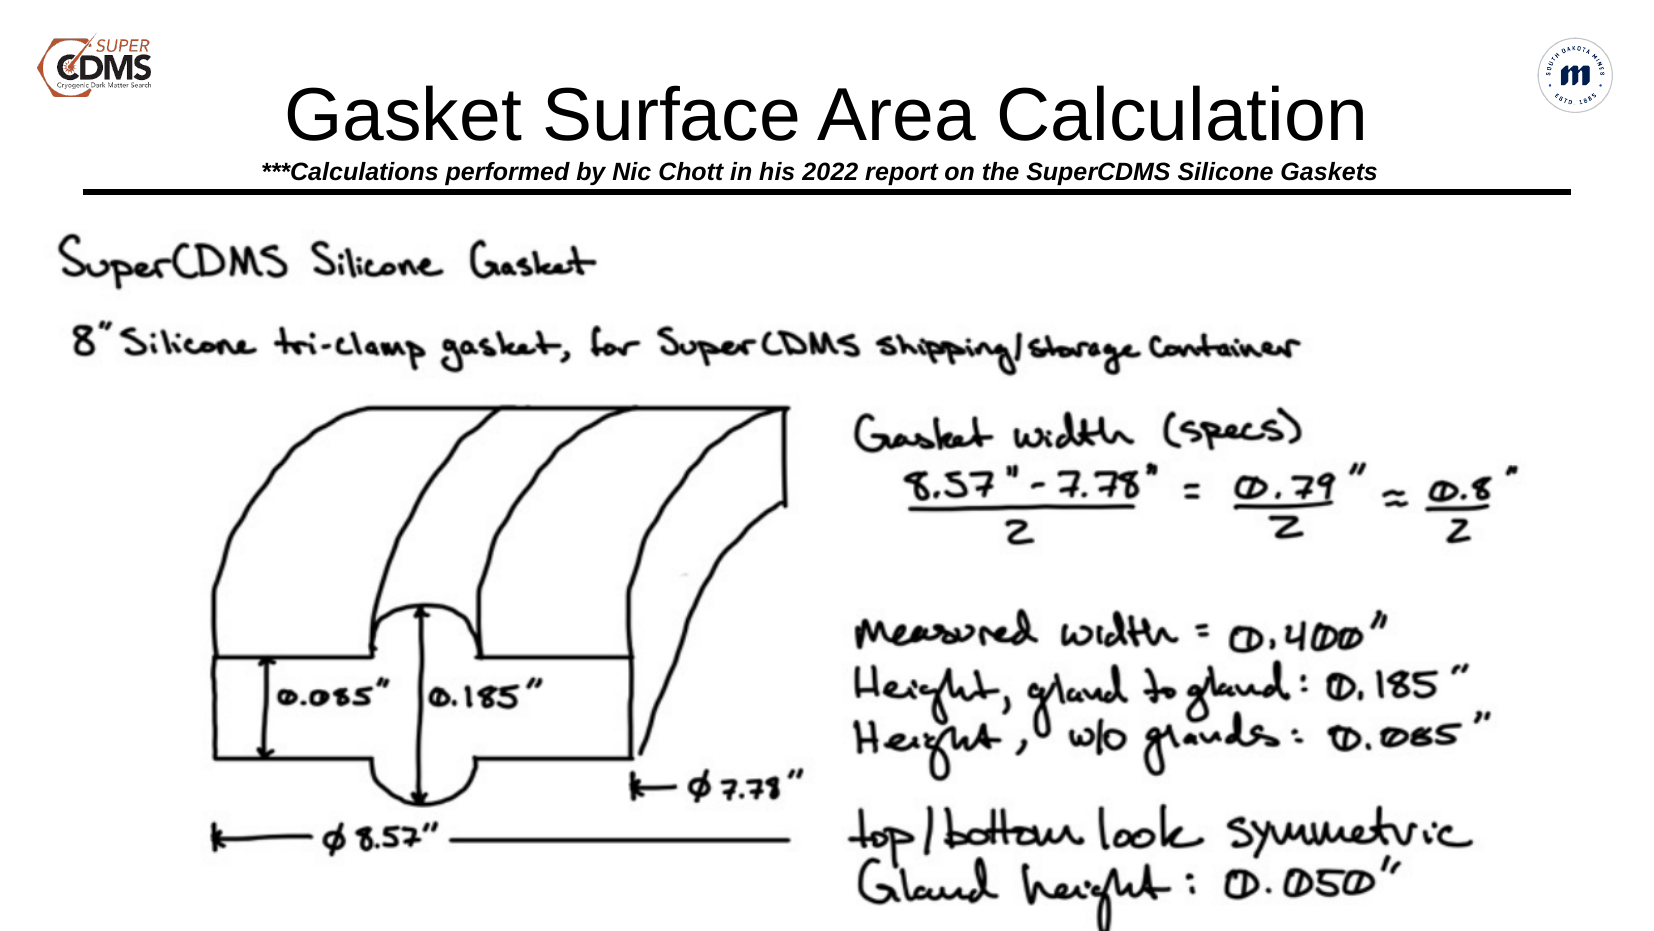

# Gasket Surface Area Calculation
***Calculations performed by Nic Chott in his 2022 report on the SuperCDMS Silicone Gaskets